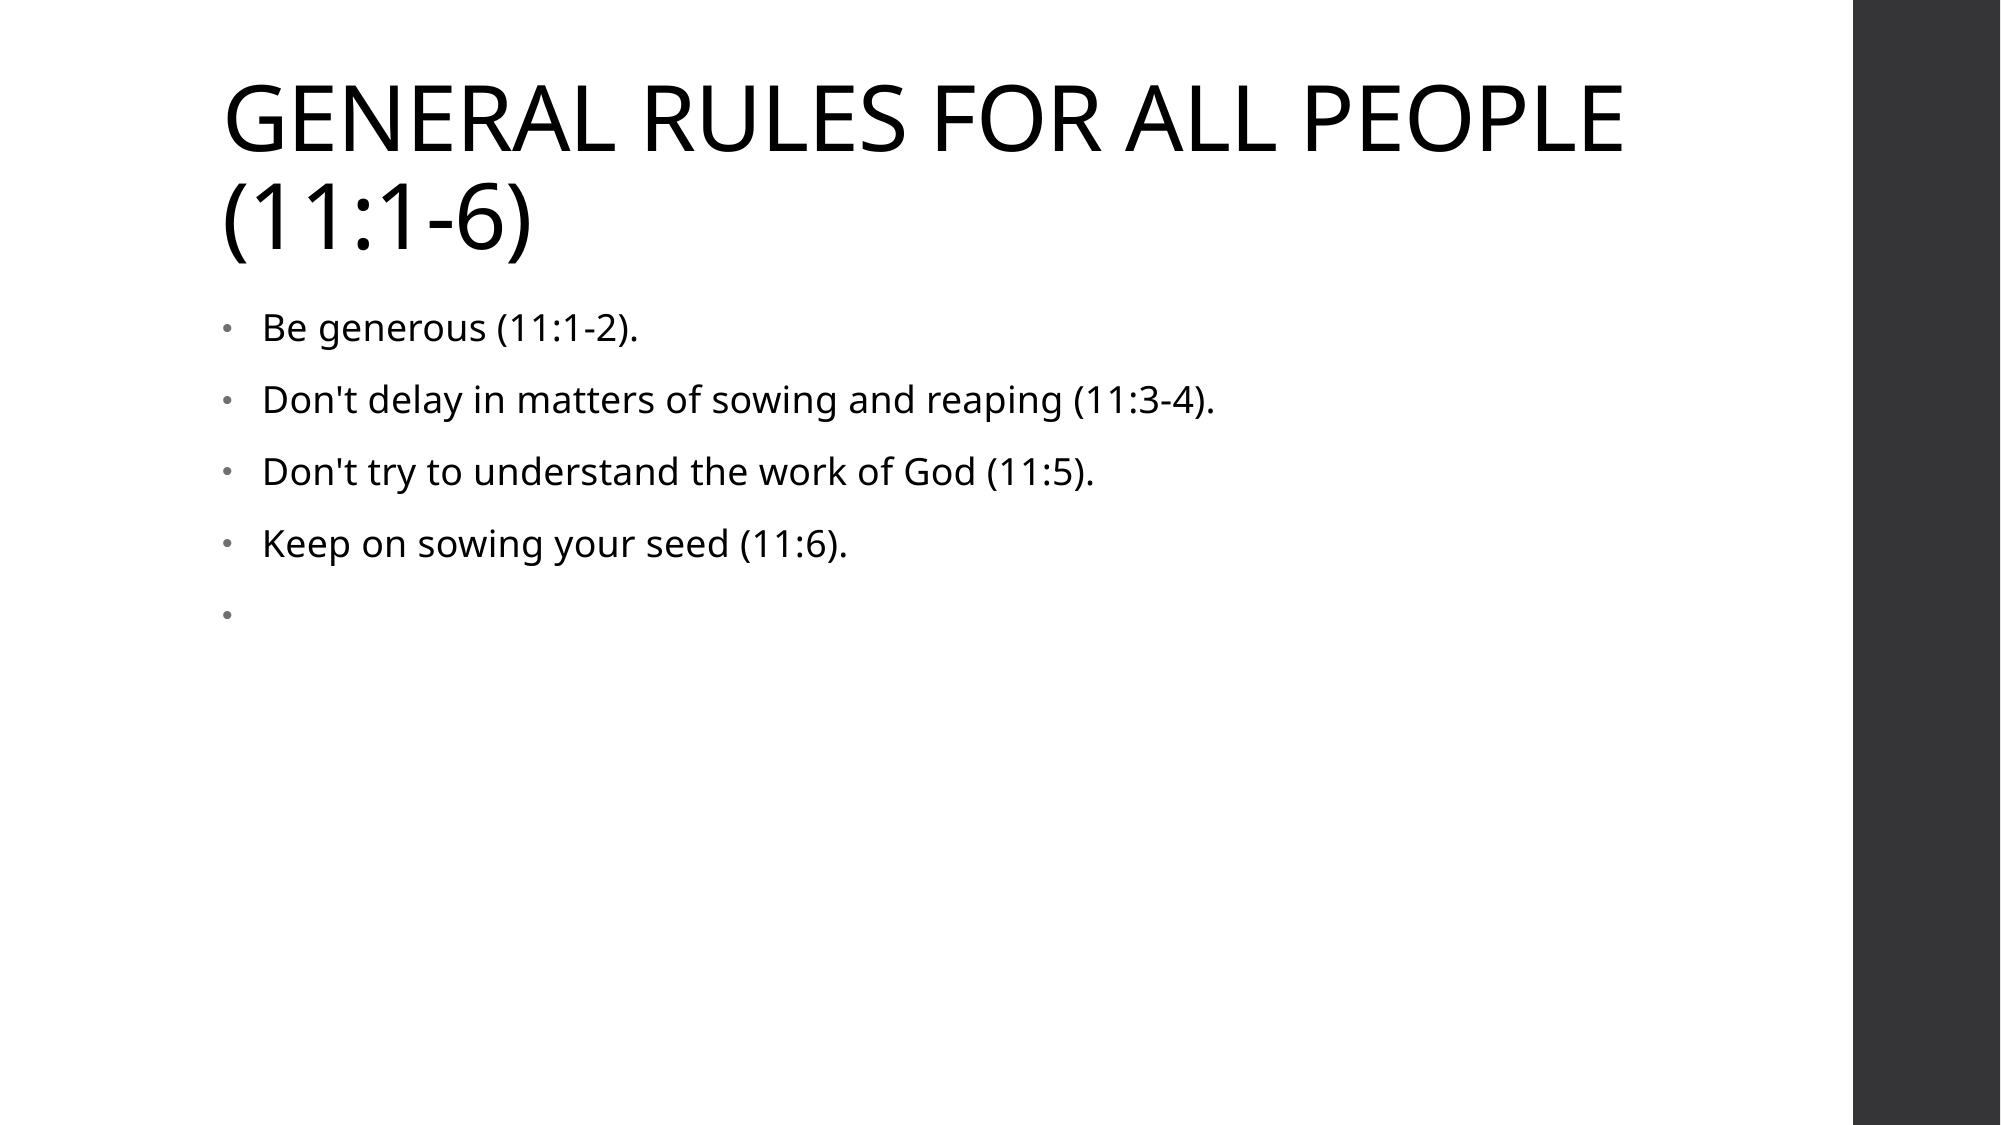

# GENERAL RULES FOR ALL PEOPLE (11:1-6)
 Be generous (11:1-2).
 Don't delay in matters of sowing and reaping (11:3-4).
 Don't try to understand the work of God (11:5).
 Keep on sowing your seed (11:6).